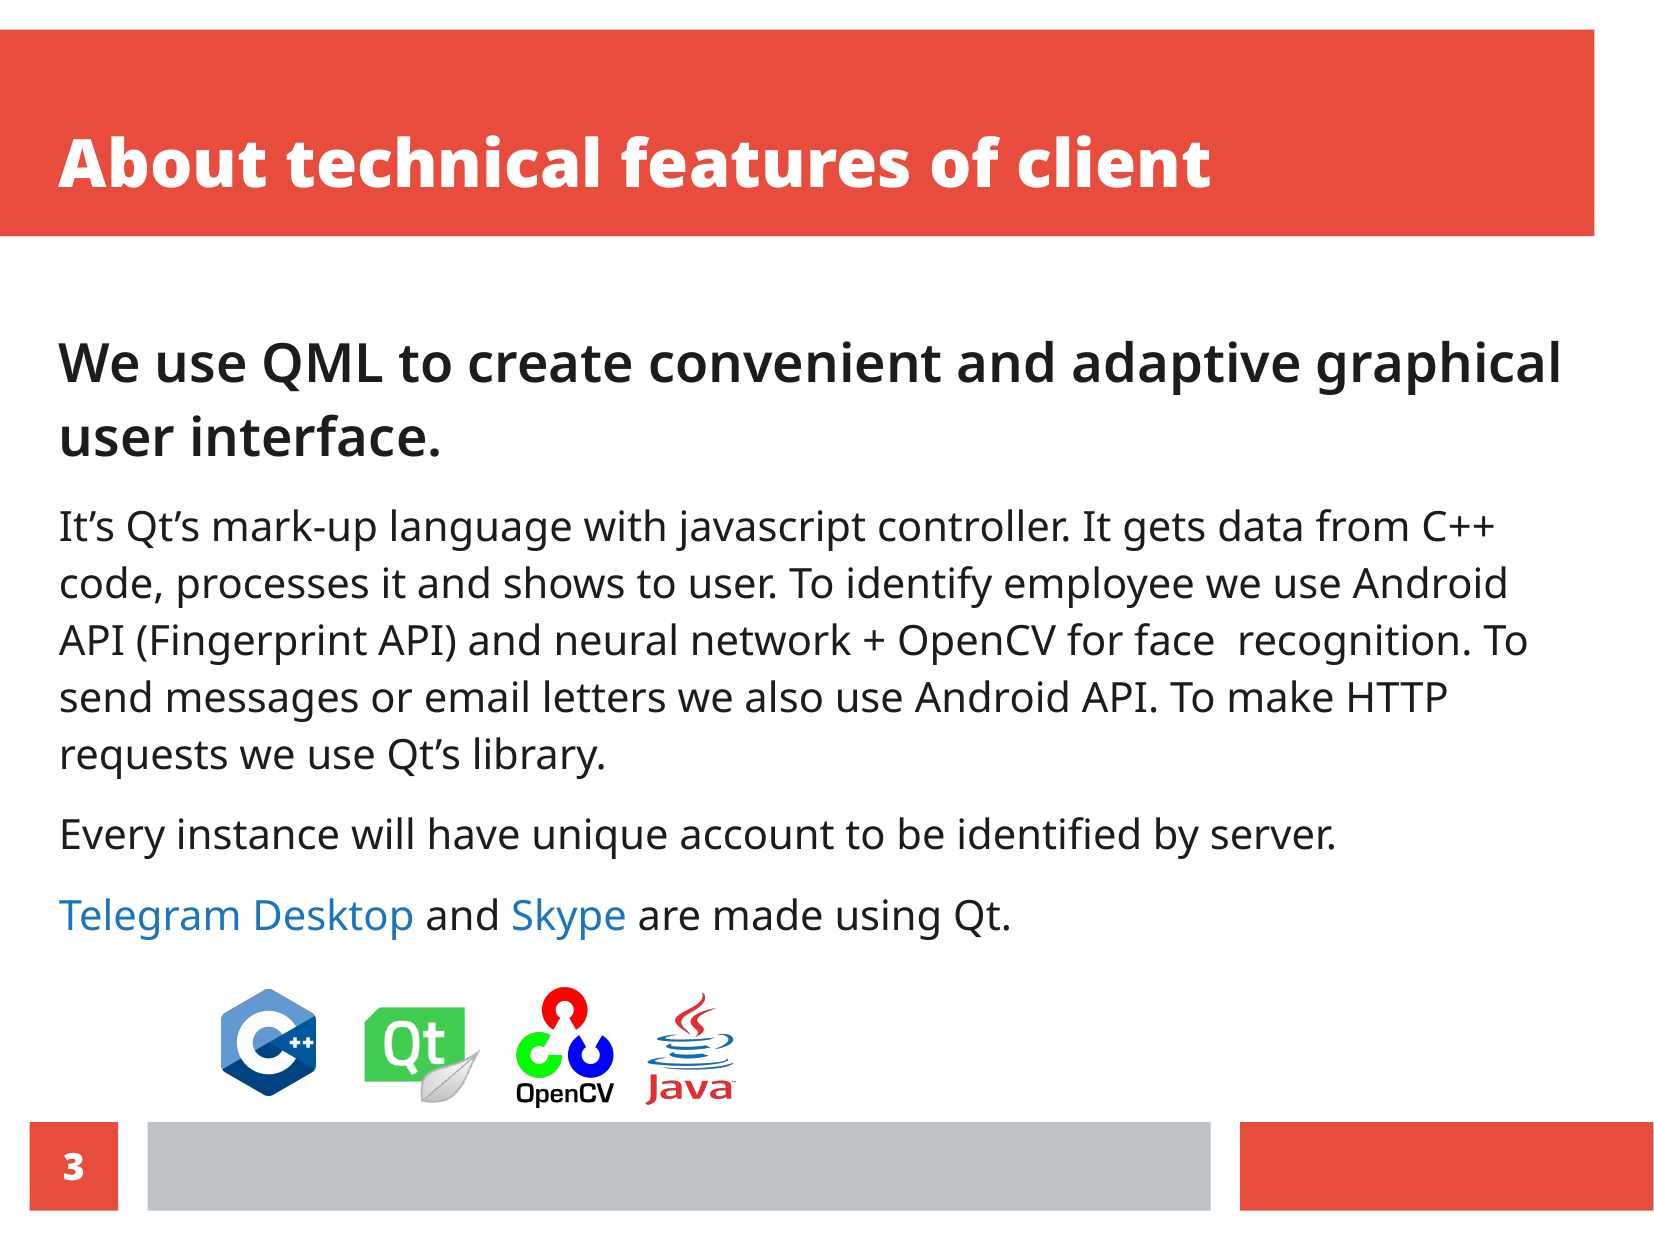

# About technical features of client
We use QML to create convenient and adaptive graphical user interface.
It’s Qt’s mark-up language with javascript controller. It gets data from C++ code, processes it and shows to user. To identify employee we use Android API (Fingerprint API) and neural network + OpenCV for face recognition. To send messages or email letters we also use Android API. To make HTTP requests we use Qt’s library.
Every instance will have unique account to be identified by server.
Telegram Desktop and Skype are made using Qt.
3